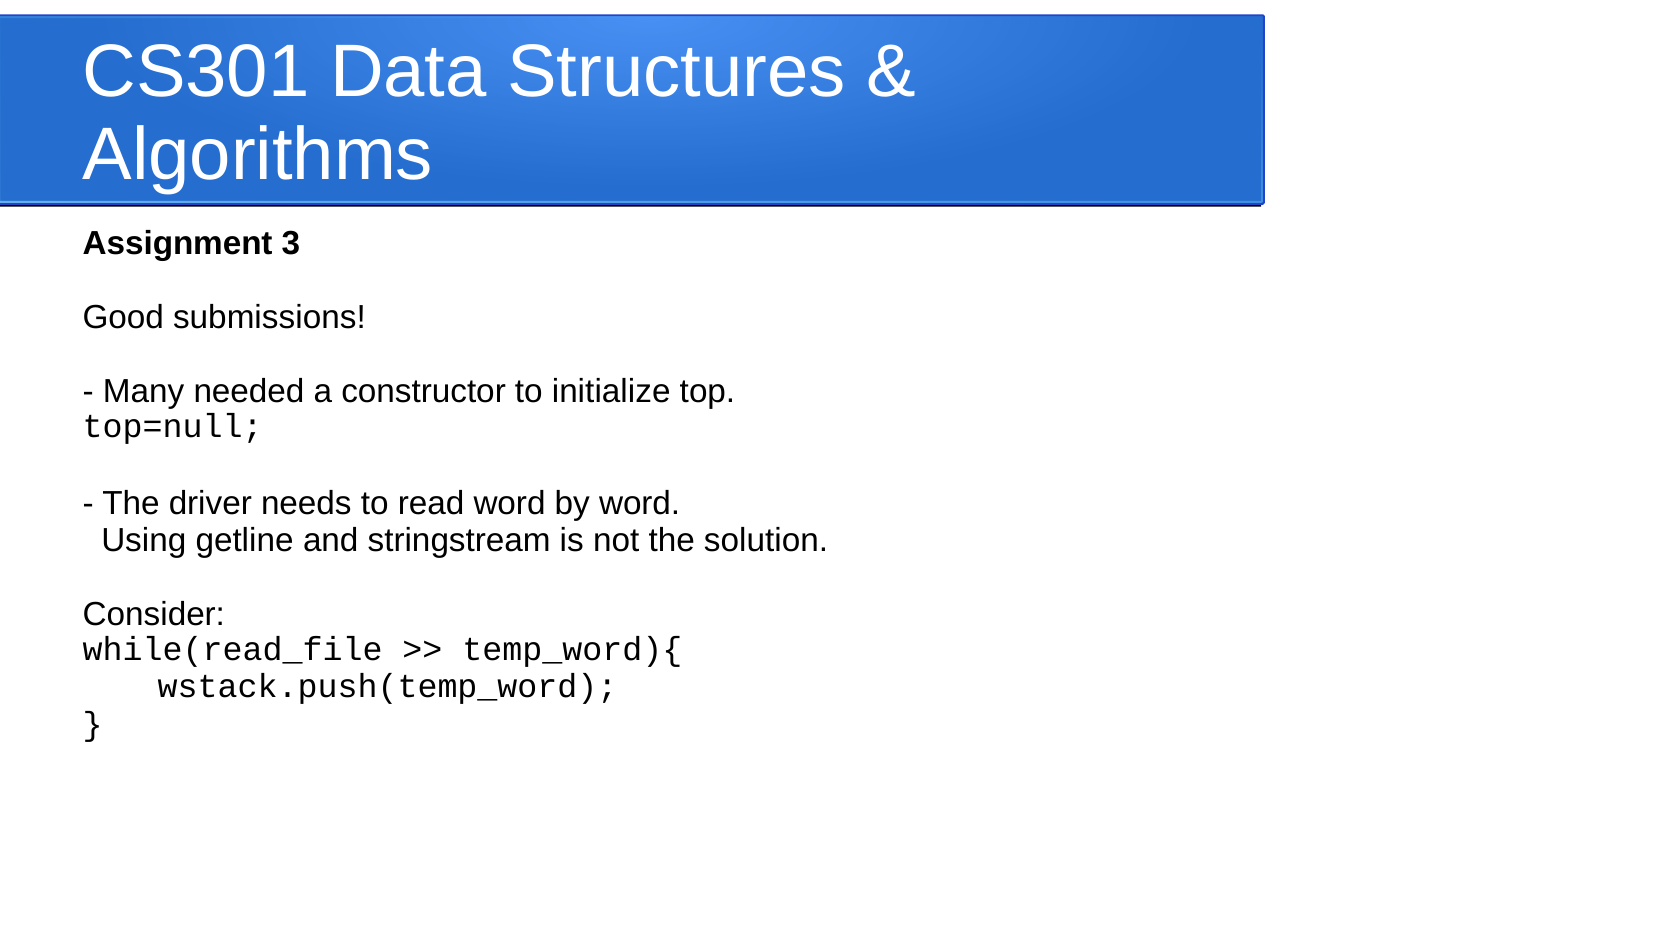

# CS301 Data Structures & Algorithms
Assignment 3
Good submissions!
- Many needed a constructor to initialize top.
top=null;
- The driver needs to read word by word.
 Using getline and stringstream is not the solution.
Consider:
while(read_file >> temp_word){
	wstack.push(temp_word);
}